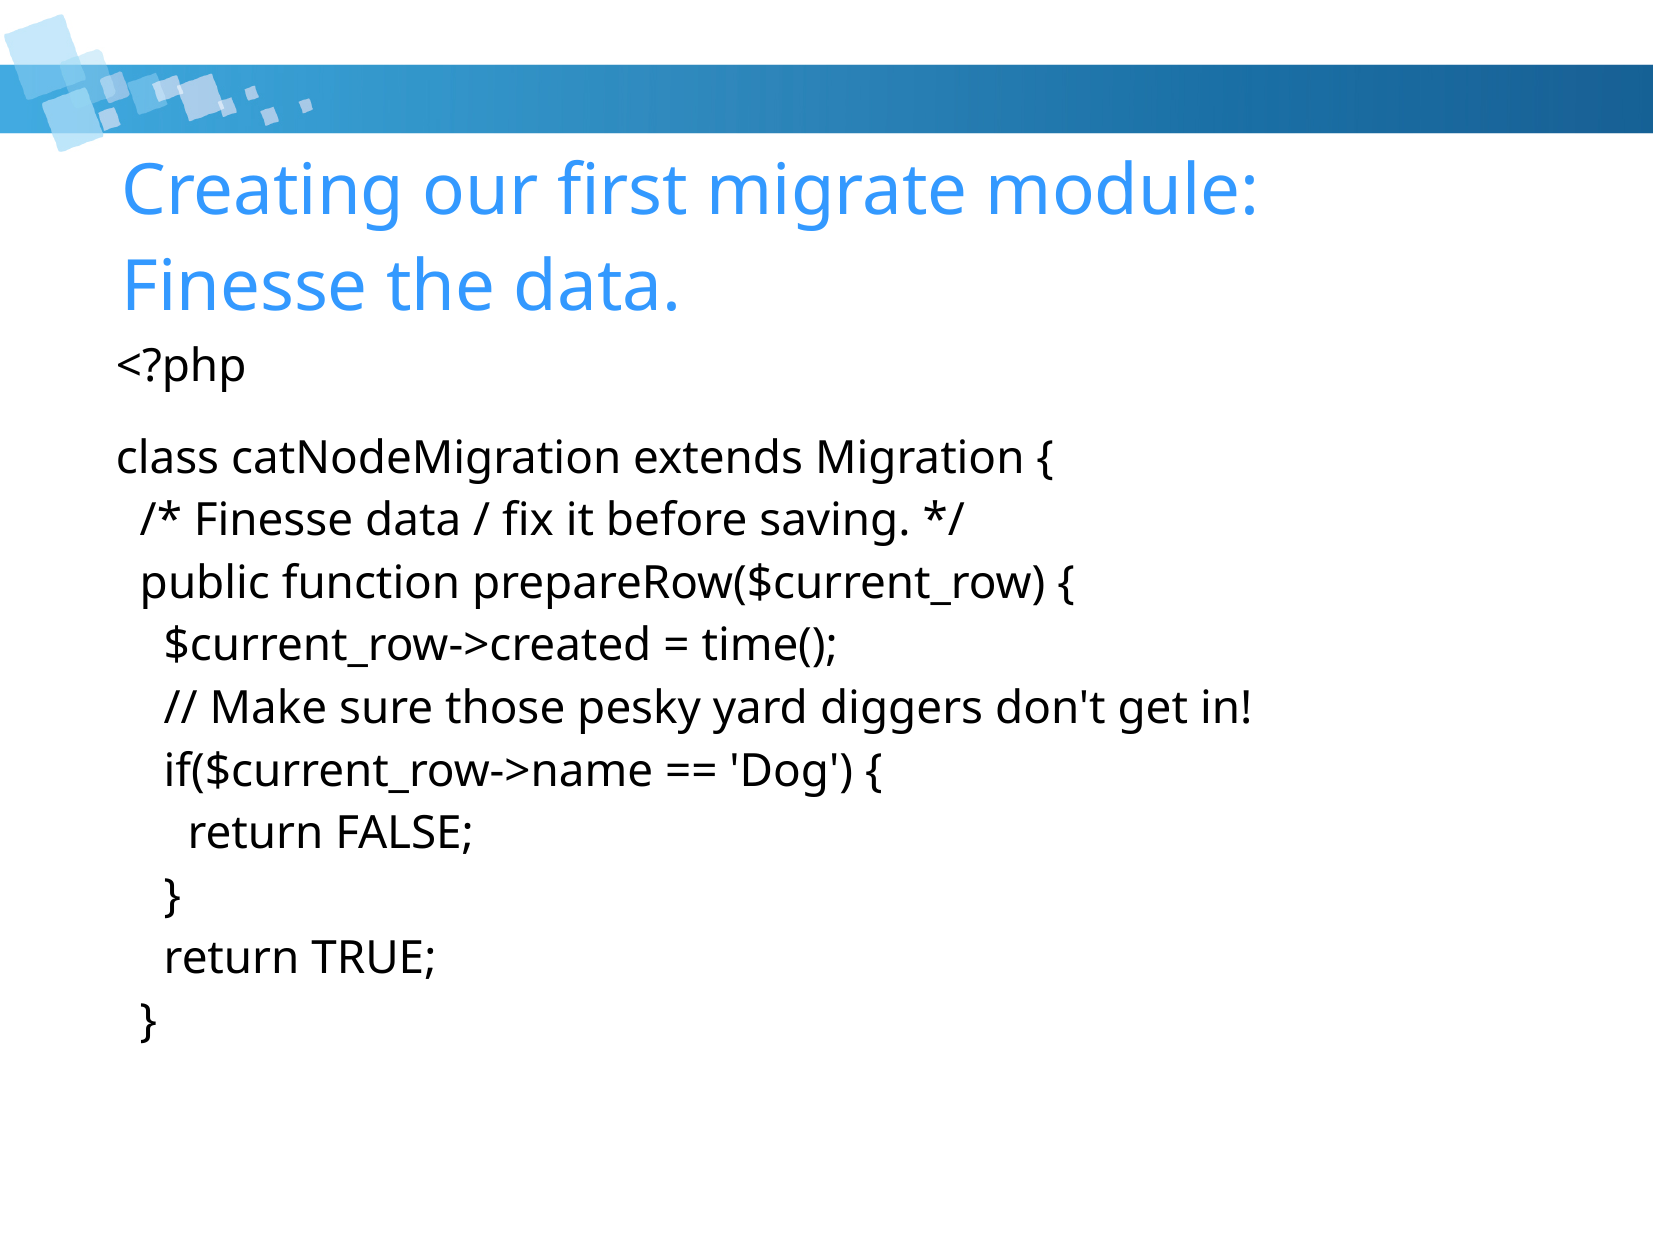

# Creating our first migrate module: Finesse the data.
<?php
class catNodeMigration extends Migration {
 /* Finesse data / fix it before saving. */
 public function prepareRow($current_row) {
 $current_row->created = time();
 // Make sure those pesky yard diggers don't get in!
 if($current_row->name == 'Dog') {
 return FALSE;
 }
 return TRUE;
 }